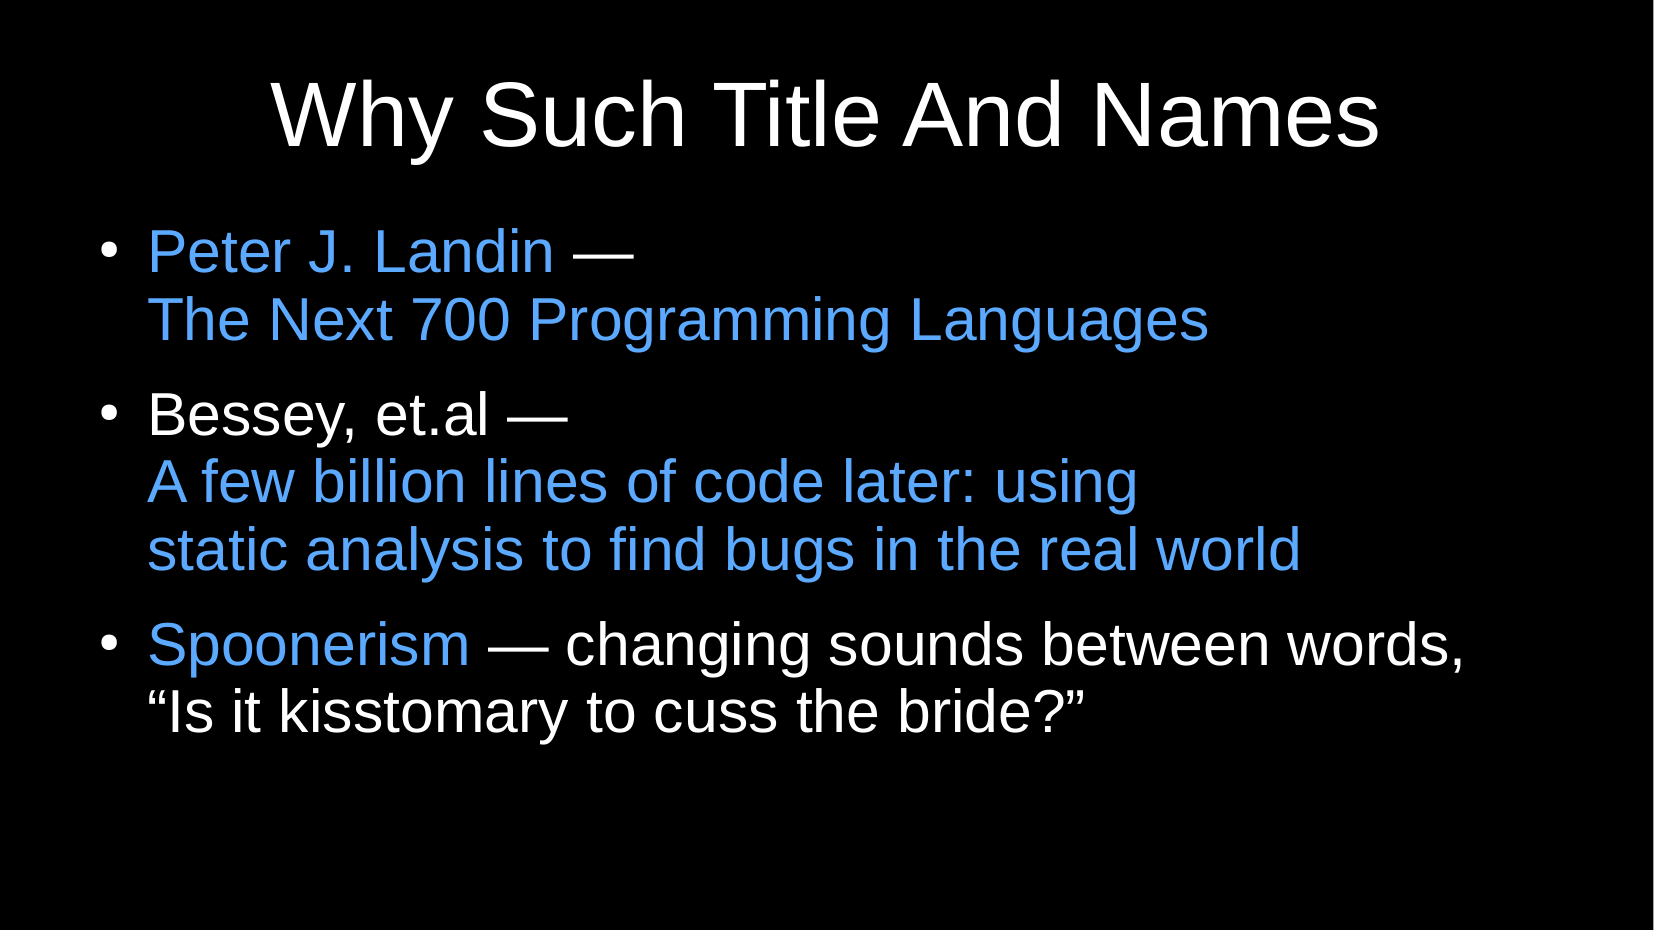

# Why Such Title And Names
Peter J. Landin —
The Next 700 Programming Languages
Bessey, et.al —
A few billion lines of code later: using
static analysis to find bugs in the real world
Spoonerism — changing sounds between words,
“Is it kisstomary to cuss the bride?”